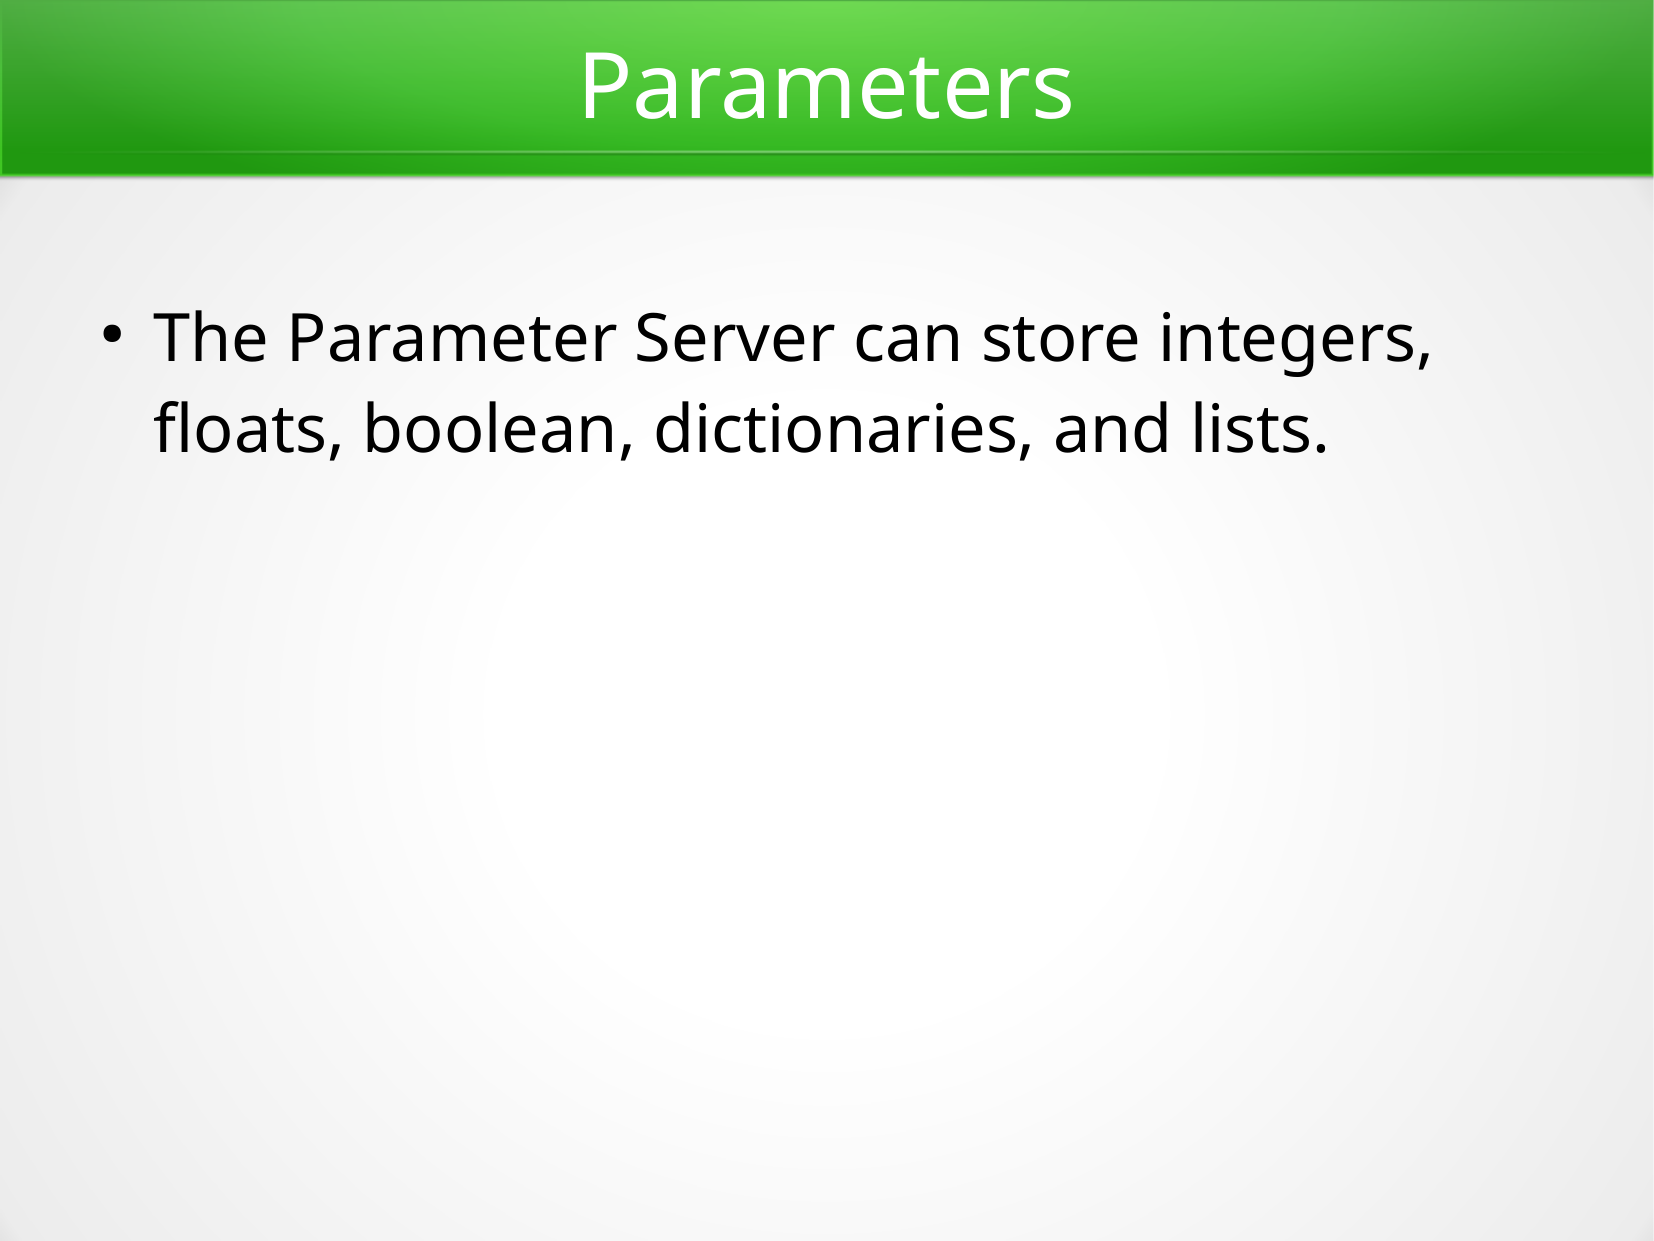

# Parameters
The Parameter Server can store integers, floats, boolean, dictionaries, and lists.